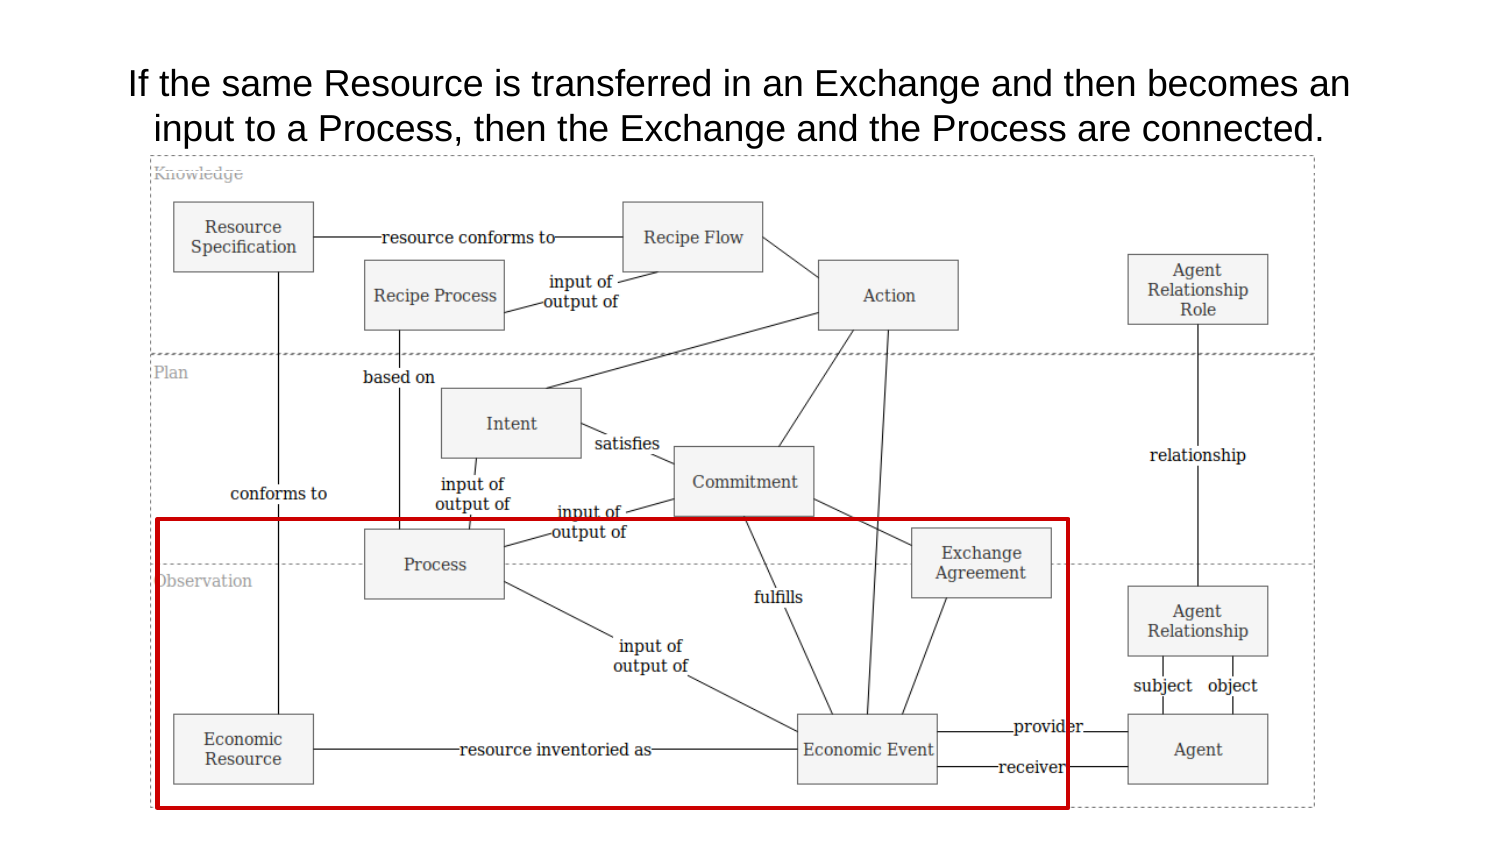

If the same Resource is transferred in an Exchange and then becomes an input to a Process, then the Exchange and the Process are connected.